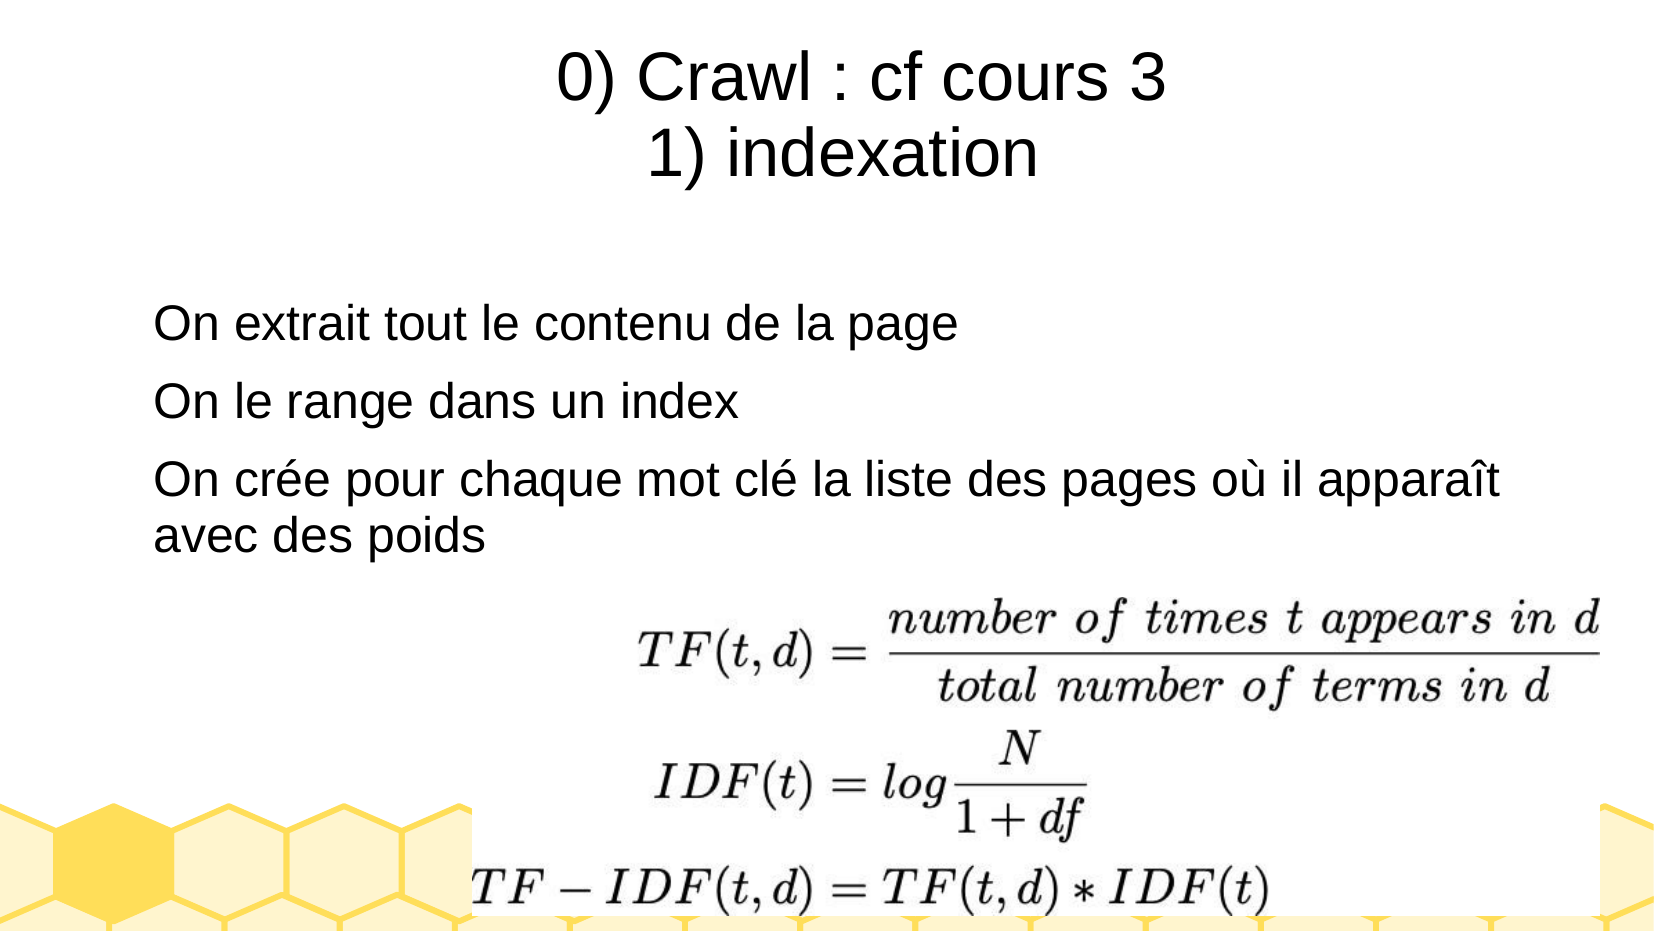

# 0) Crawl : cf cours 3 1) indexation
On extrait tout le contenu de la page
On le range dans un index
On crée pour chaque mot clé la liste des pages où il apparaît avec des poids